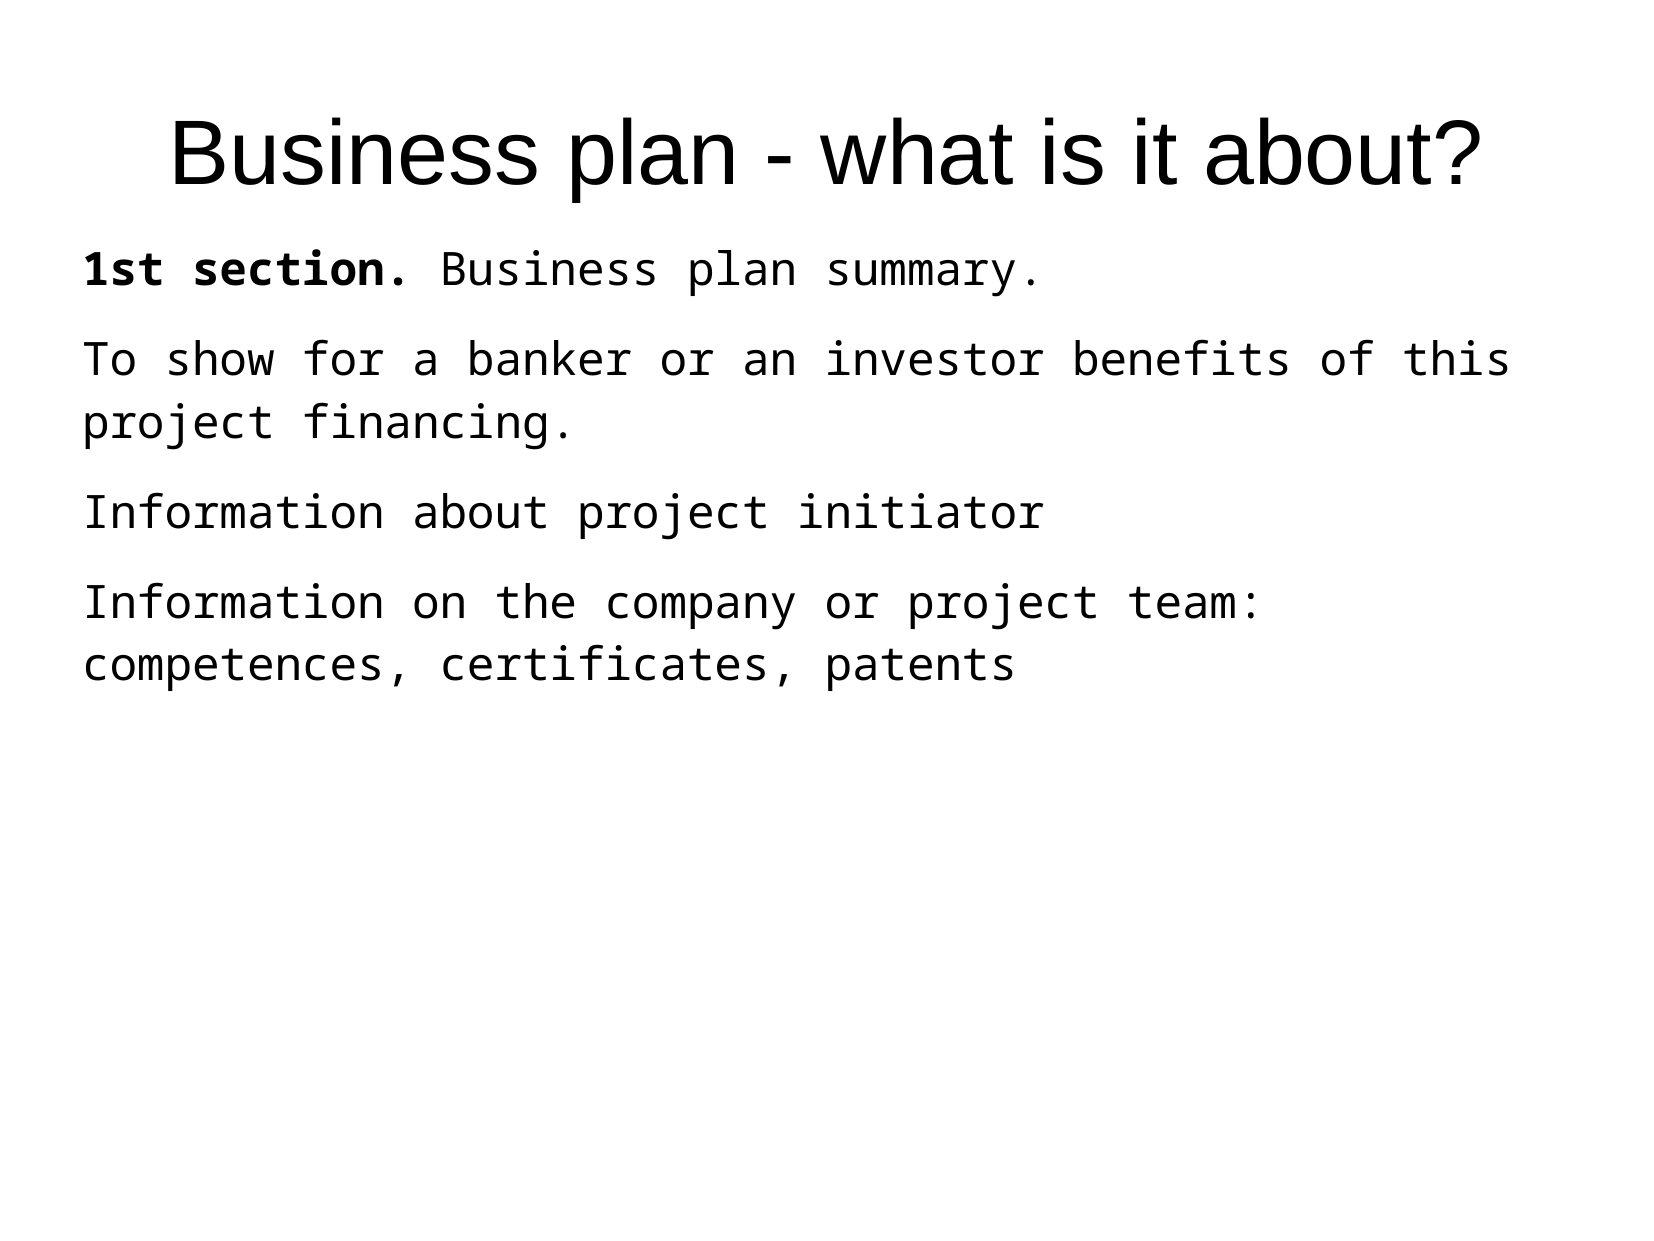

# Business plan - what is it about?
1st section. Business plan summary.
To show for a banker or an investor benefits of this project financing.
Information about project initiator
Information on the company or project team: competences, certificates, patents